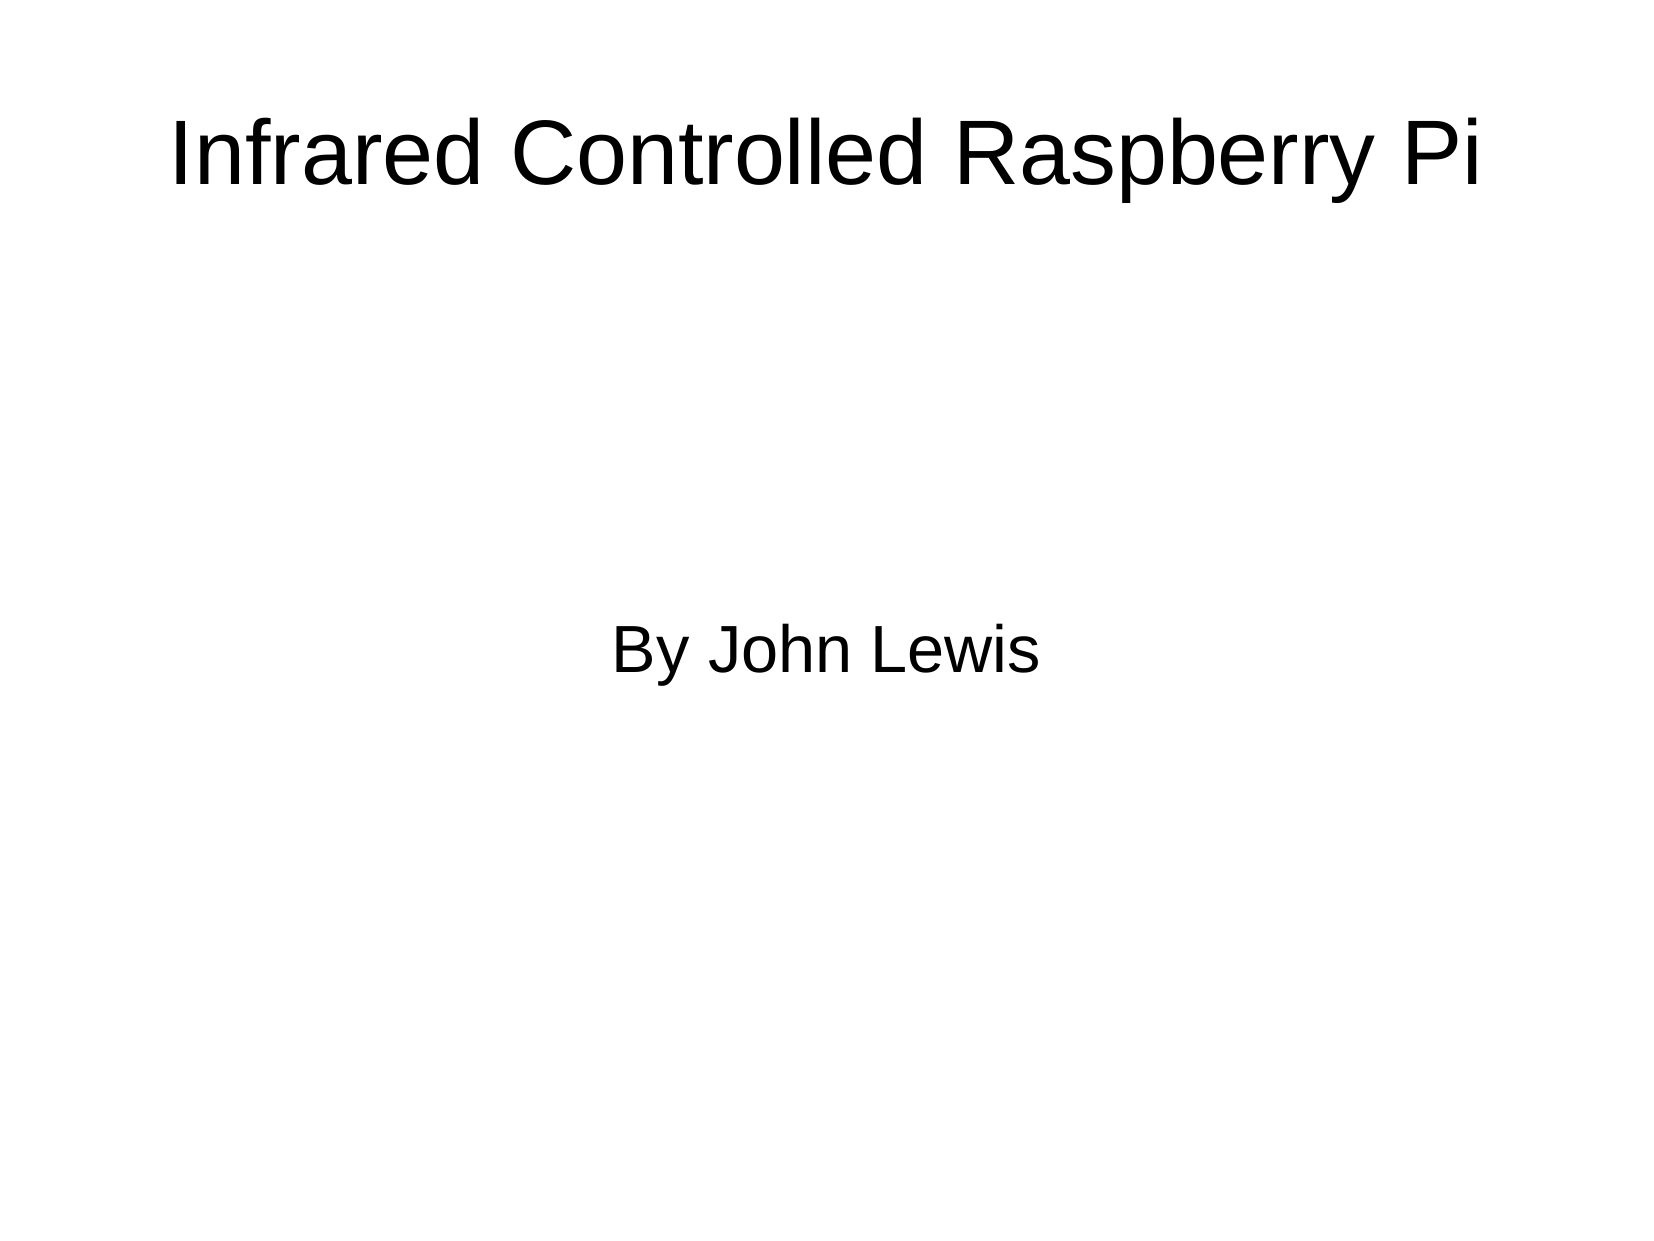

# Infrared Controlled Raspberry Pi
By John Lewis